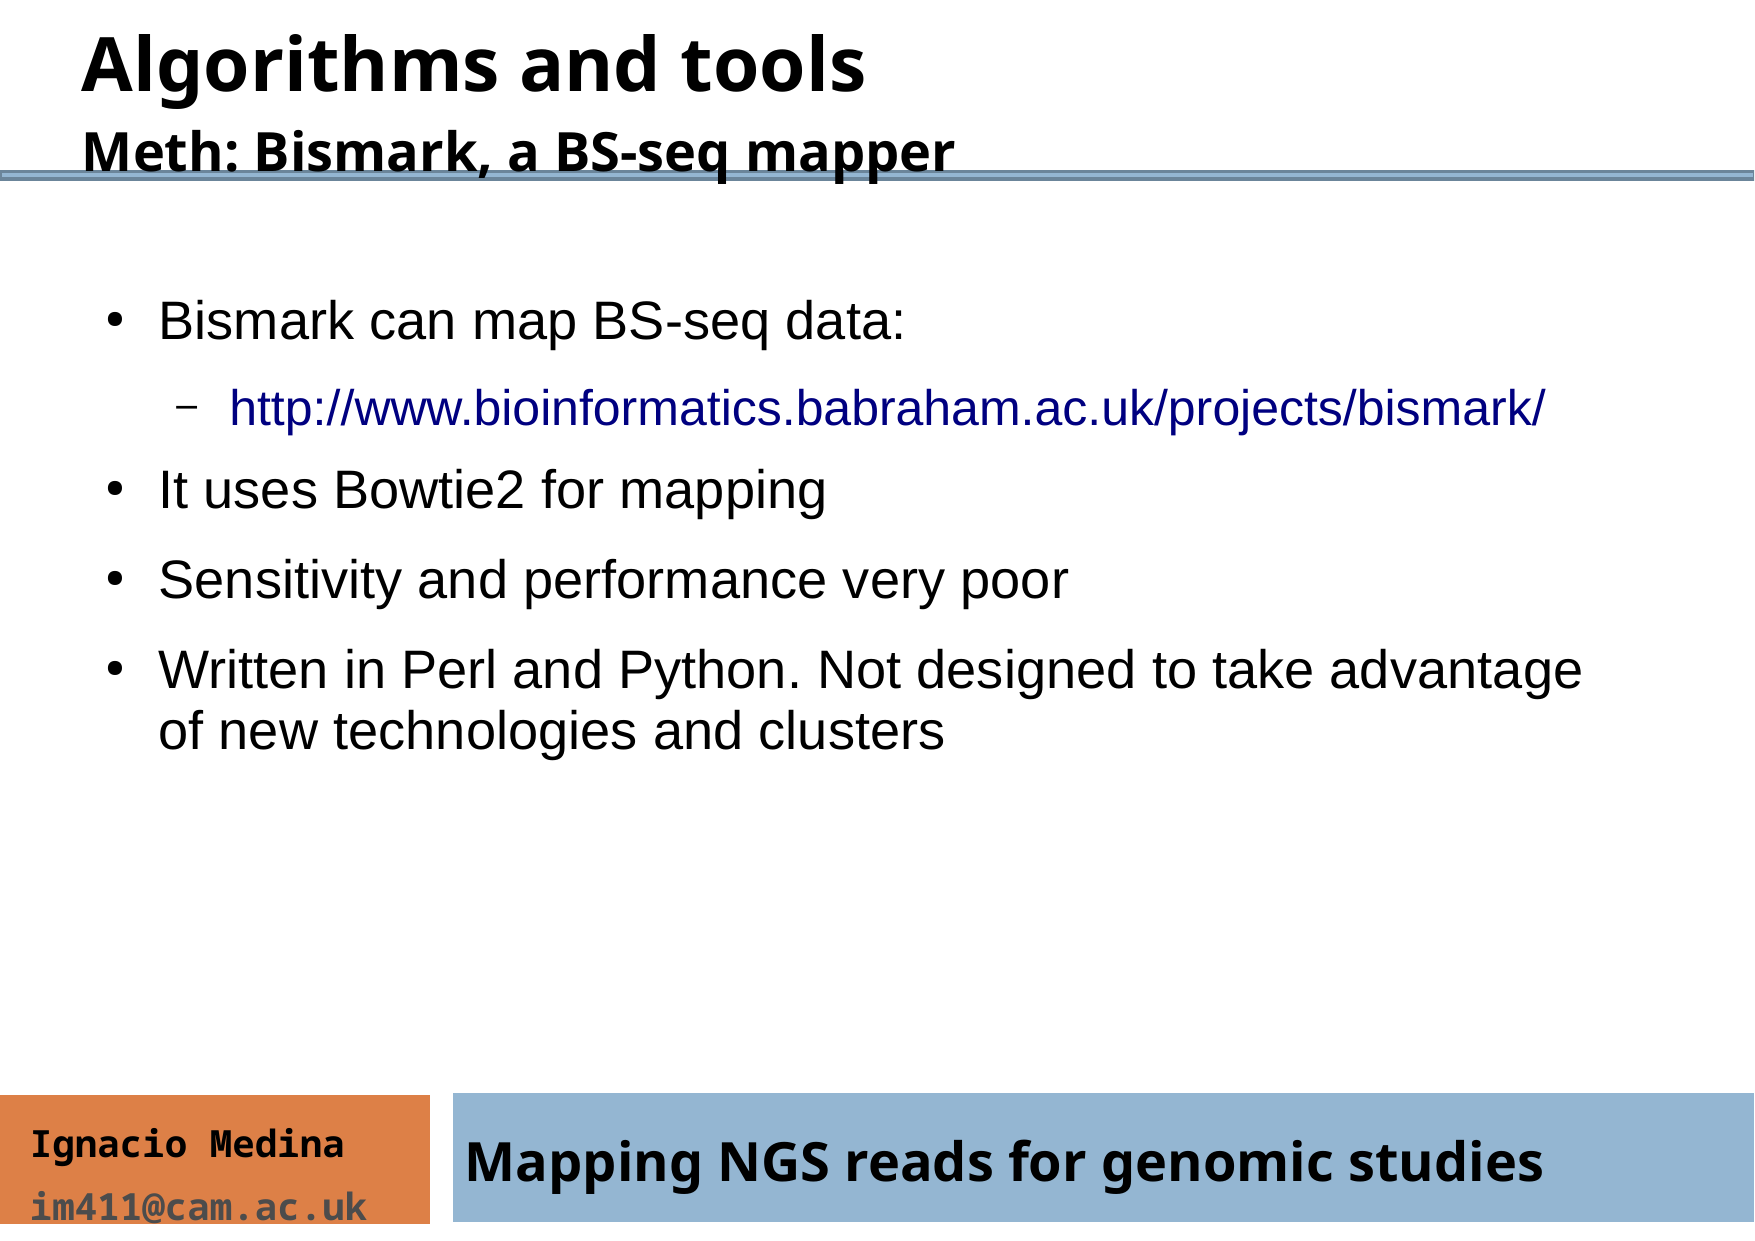

Algorithms and tools
Meth: Bismark, a BS-seq mapper
# Bismark can map BS-seq data:
http://www.bioinformatics.babraham.ac.uk/projects/bismark/
It uses Bowtie2 for mapping
Sensitivity and performance very poor
Written in Perl and Python. Not designed to take advantage of new technologies and clusters
Ignacio Medina
im411@cam.ac.uk
Mapping NGS reads for genomic studies